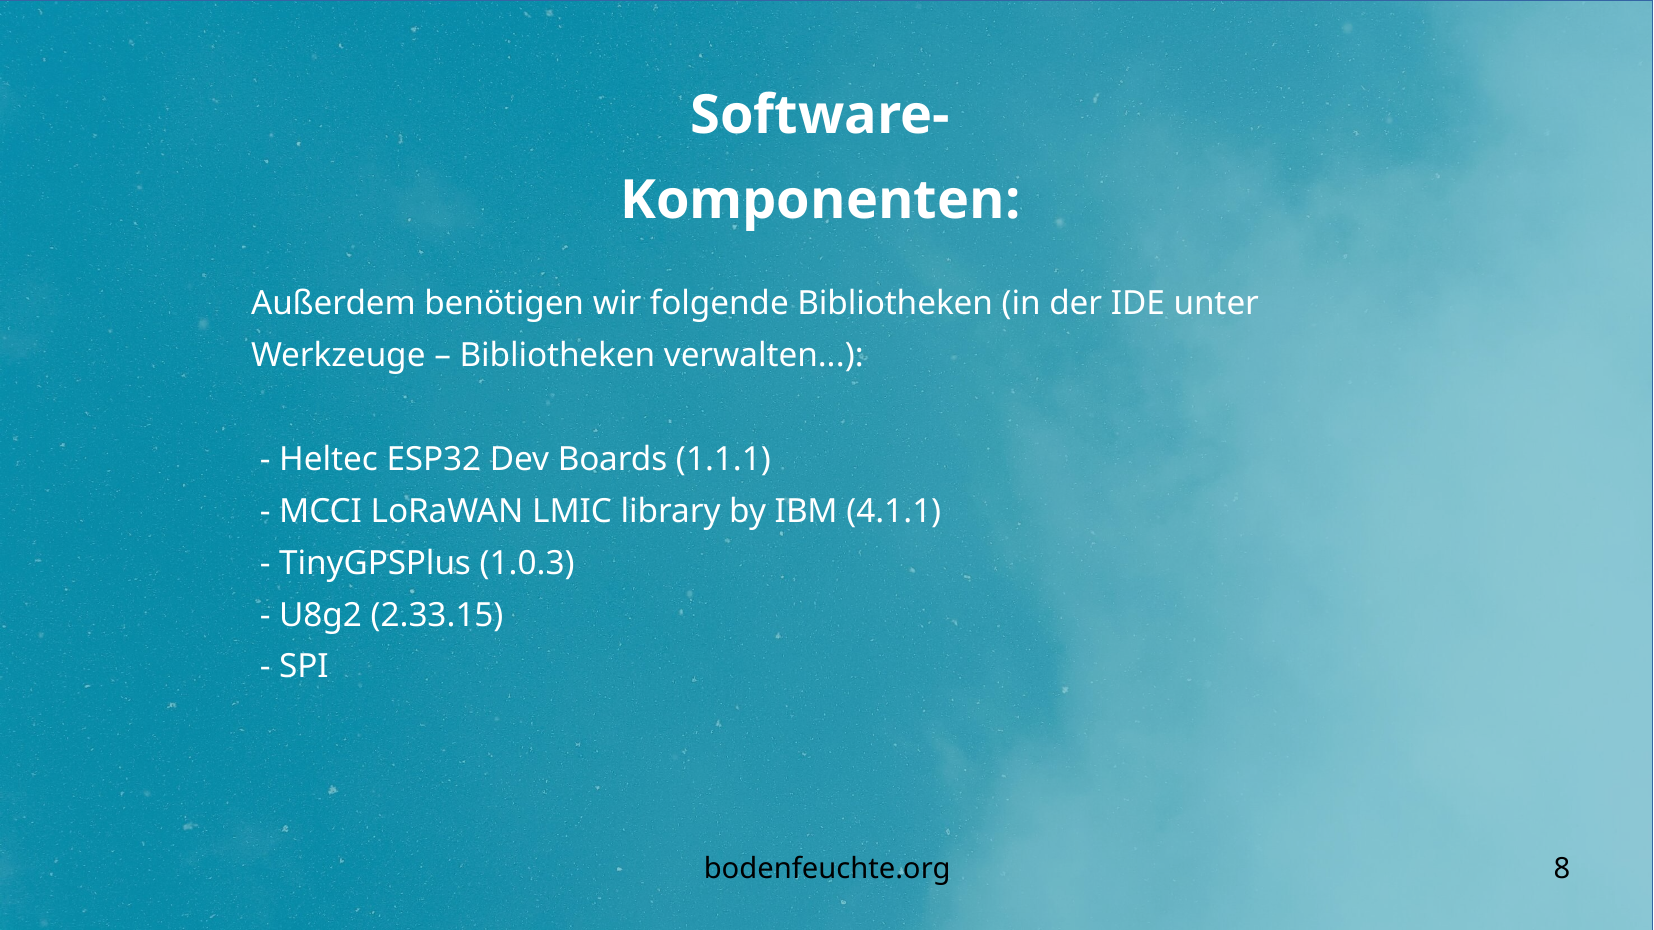

# Software-Komponenten:
Außerdem benötigen wir folgende Bibliotheken (in der IDE unter Werkzeuge – Bibliotheken verwalten...):
 - Heltec ESP32 Dev Boards (1.1.1)
 - MCCI LoRaWAN LMIC library by IBM (4.1.1)
 - TinyGPSPlus (1.0.3)
 - U8g2 (2.33.15)
 - SPI
bodenfeuchte.org
8